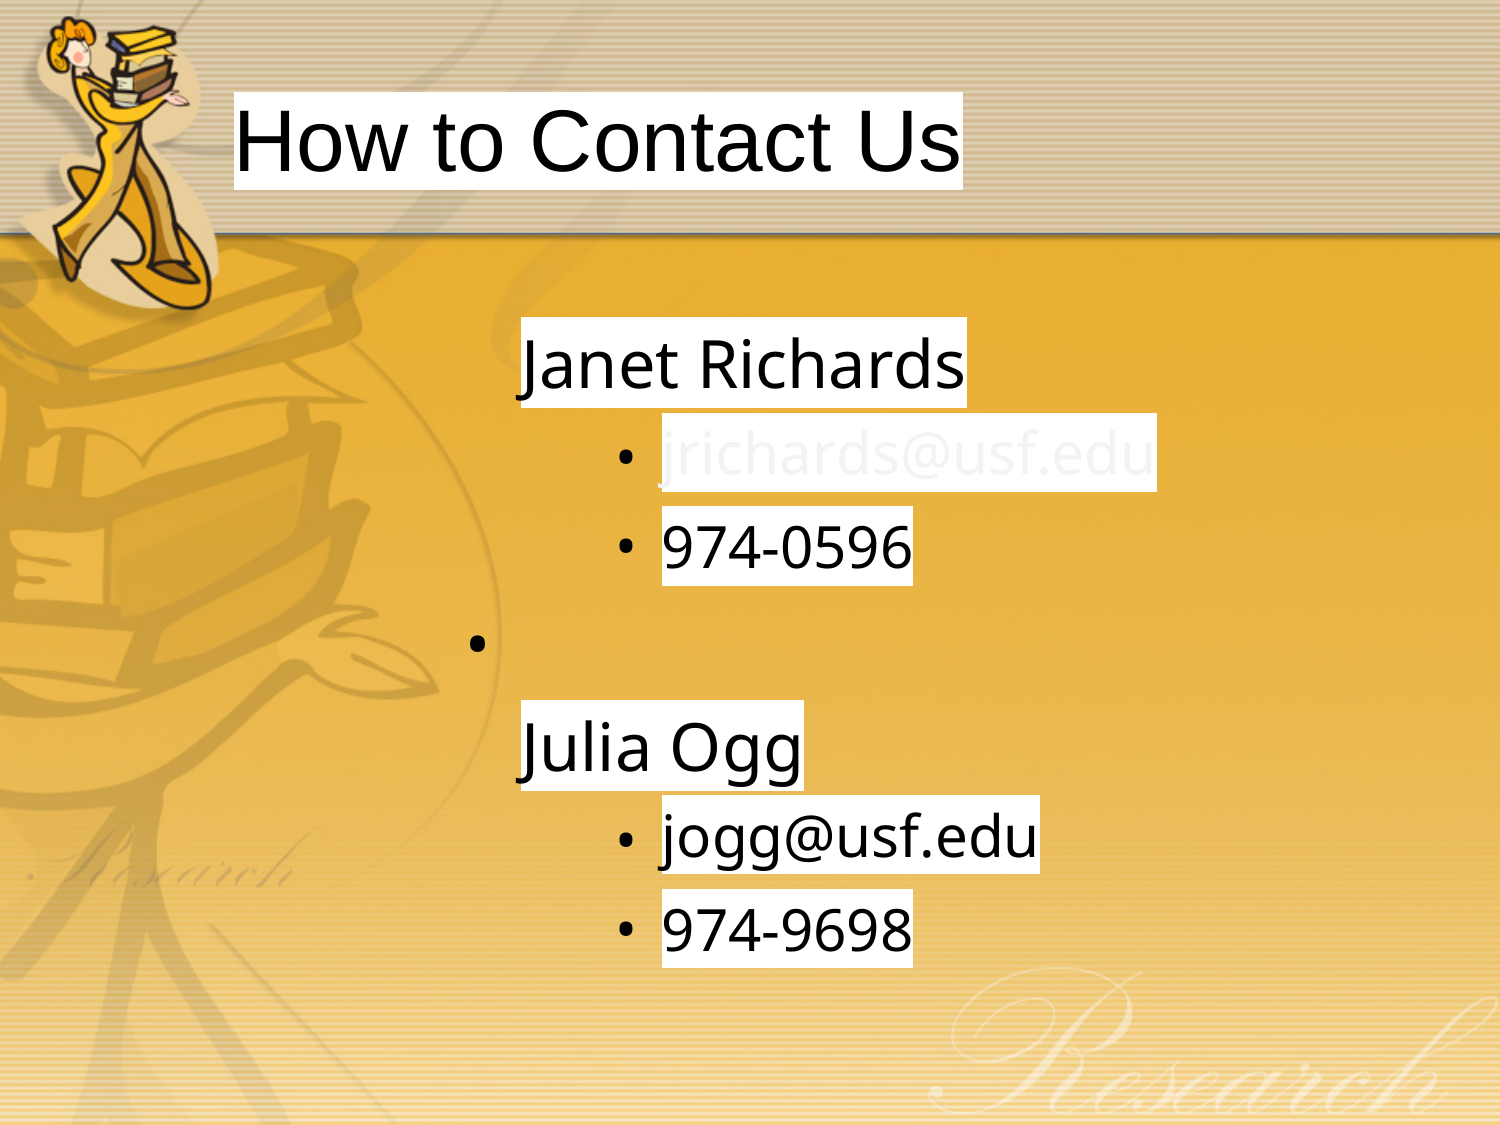

# How to Contact Us
Janet Richards
jrichards@usf.edu
974-0596
Julia Ogg
jogg@usf.edu
974-9698